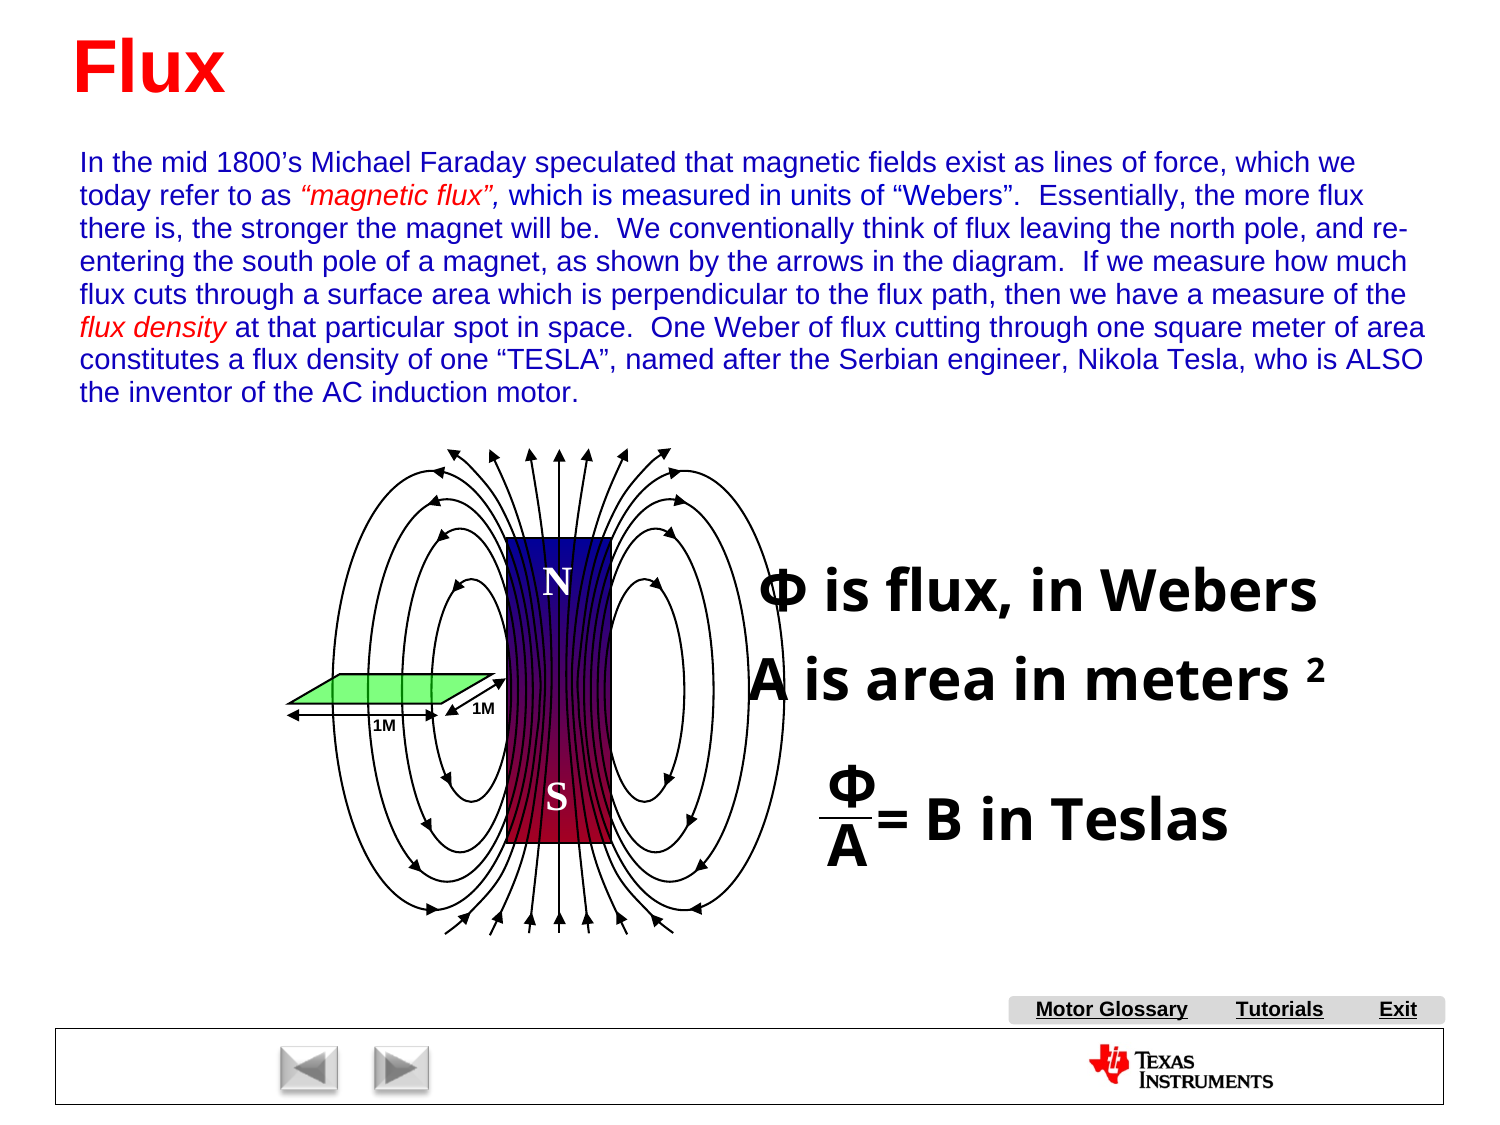

# Flux
In the mid 1800’s Michael Faraday speculated that magnetic fields exist as lines of force, which we today refer to as “magnetic flux”, which is measured in units of “Webers”. Essentially, the more flux there is, the stronger the magnet will be. We conventionally think of flux leaving the north pole, and re-entering the south pole of a magnet, as shown by the arrows in the diagram. If we measure how much flux cuts through a surface area which is perpendicular to the flux path, then we have a measure of the flux density at that particular spot in space. One Weber of flux cutting through one square meter of area constitutes a flux density of one “TESLA”, named after the Serbian engineer, Nikola Tesla, who is ALSO the inventor of the AC induction motor.
N
S
Φ is flux, in Webers
A is area in meters 2
1M
1M
Φ
= B in Teslas
A